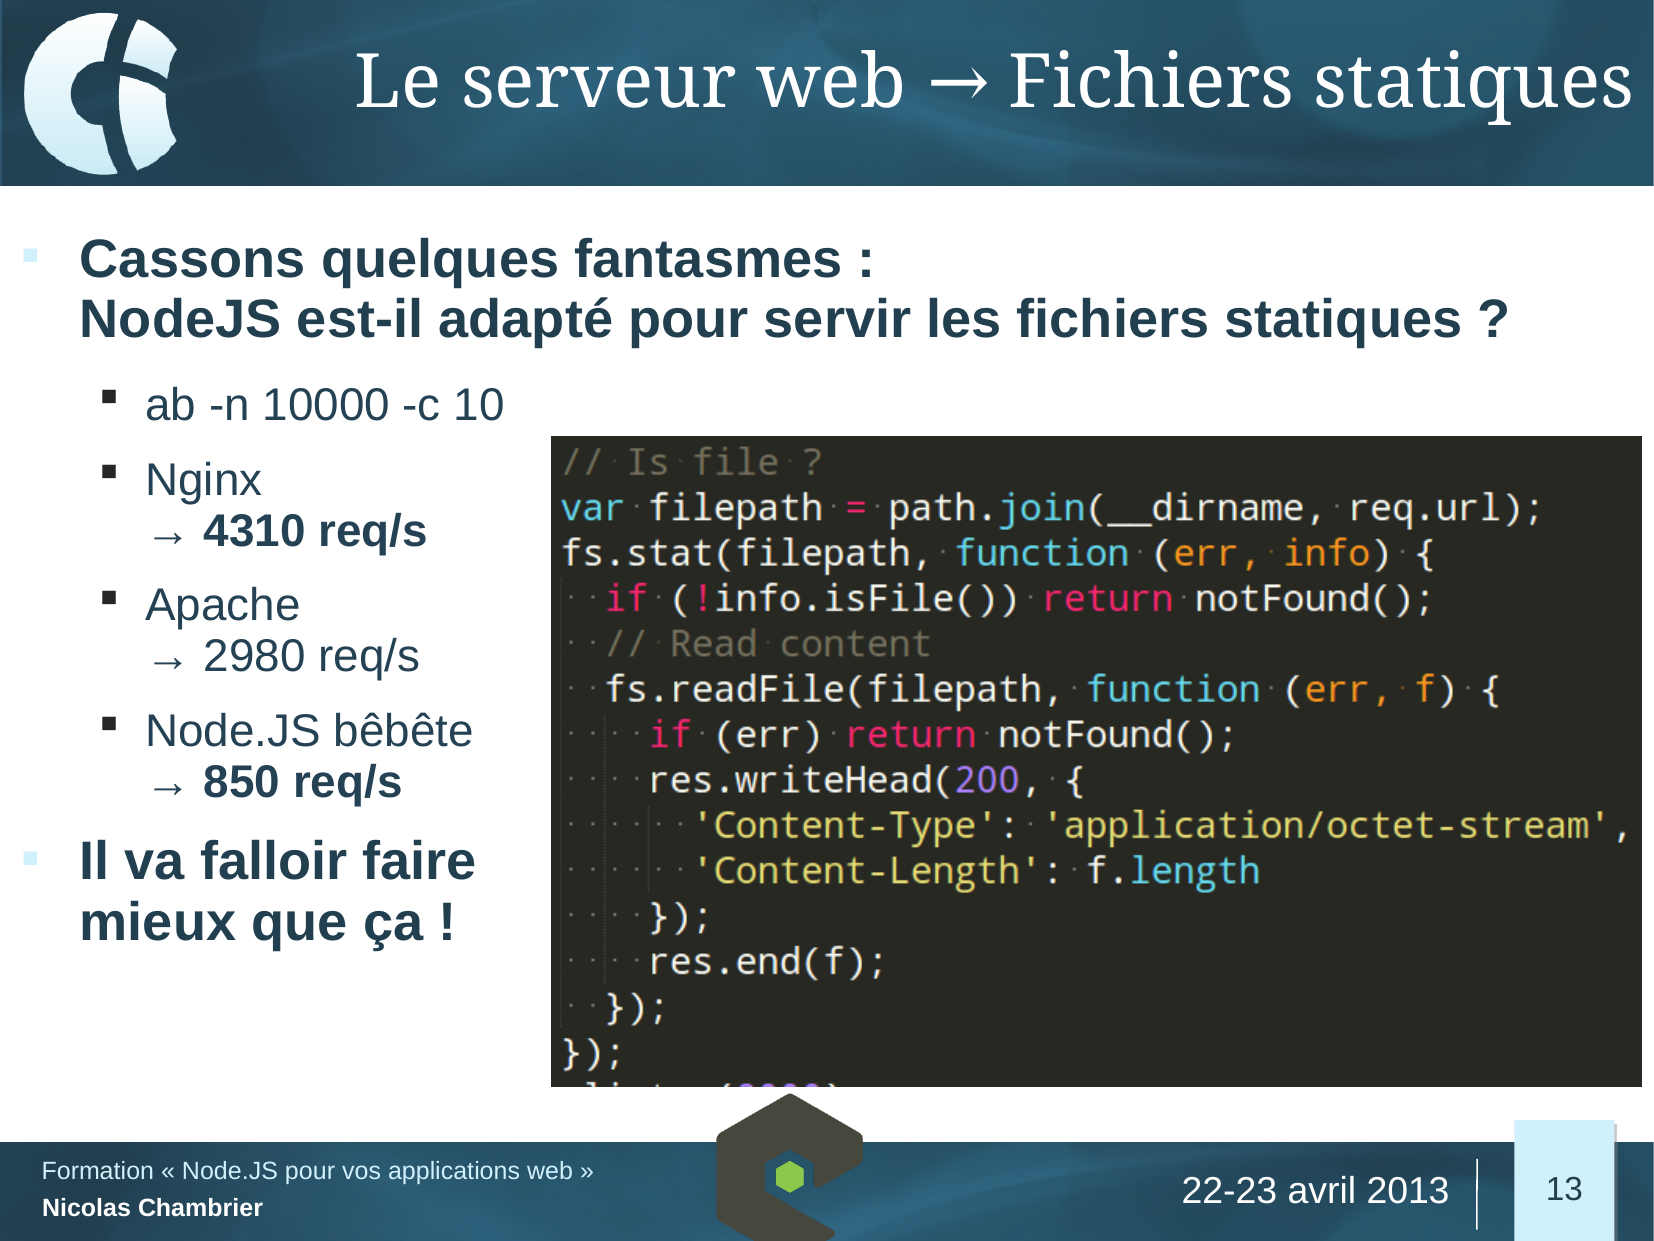

# Le serveur web → Fichiers statiques
Cassons quelques fantasmes :
NodeJS est-il adapté pour servir les fichiers statiques ?
ab -n 10000 -c 10
Nginx
→ 4310 req/s
Apache
→ 2980 req/s
Node.JS bêbête
→ 850 req/s
Il va falloir faire
mieux que ça !